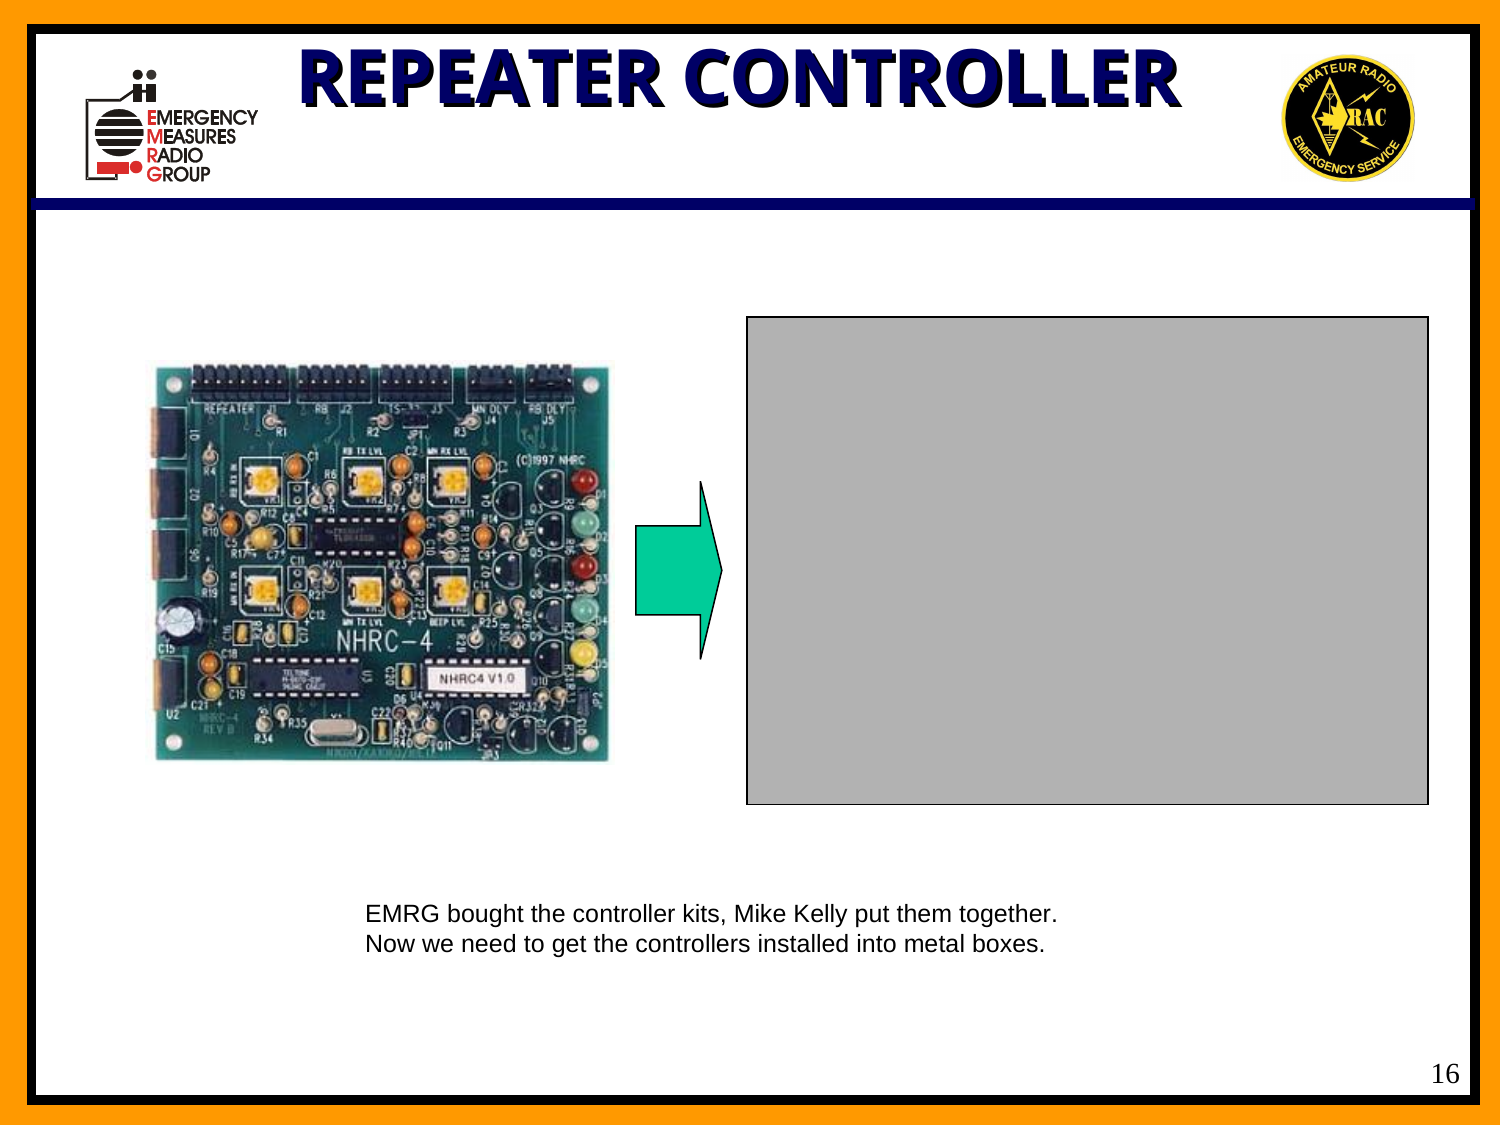

REPEATER CONTROLLER
EMRG bought the controller kits, Mike Kelly put them together. Now we need to get the controllers installed into metal boxes.
16